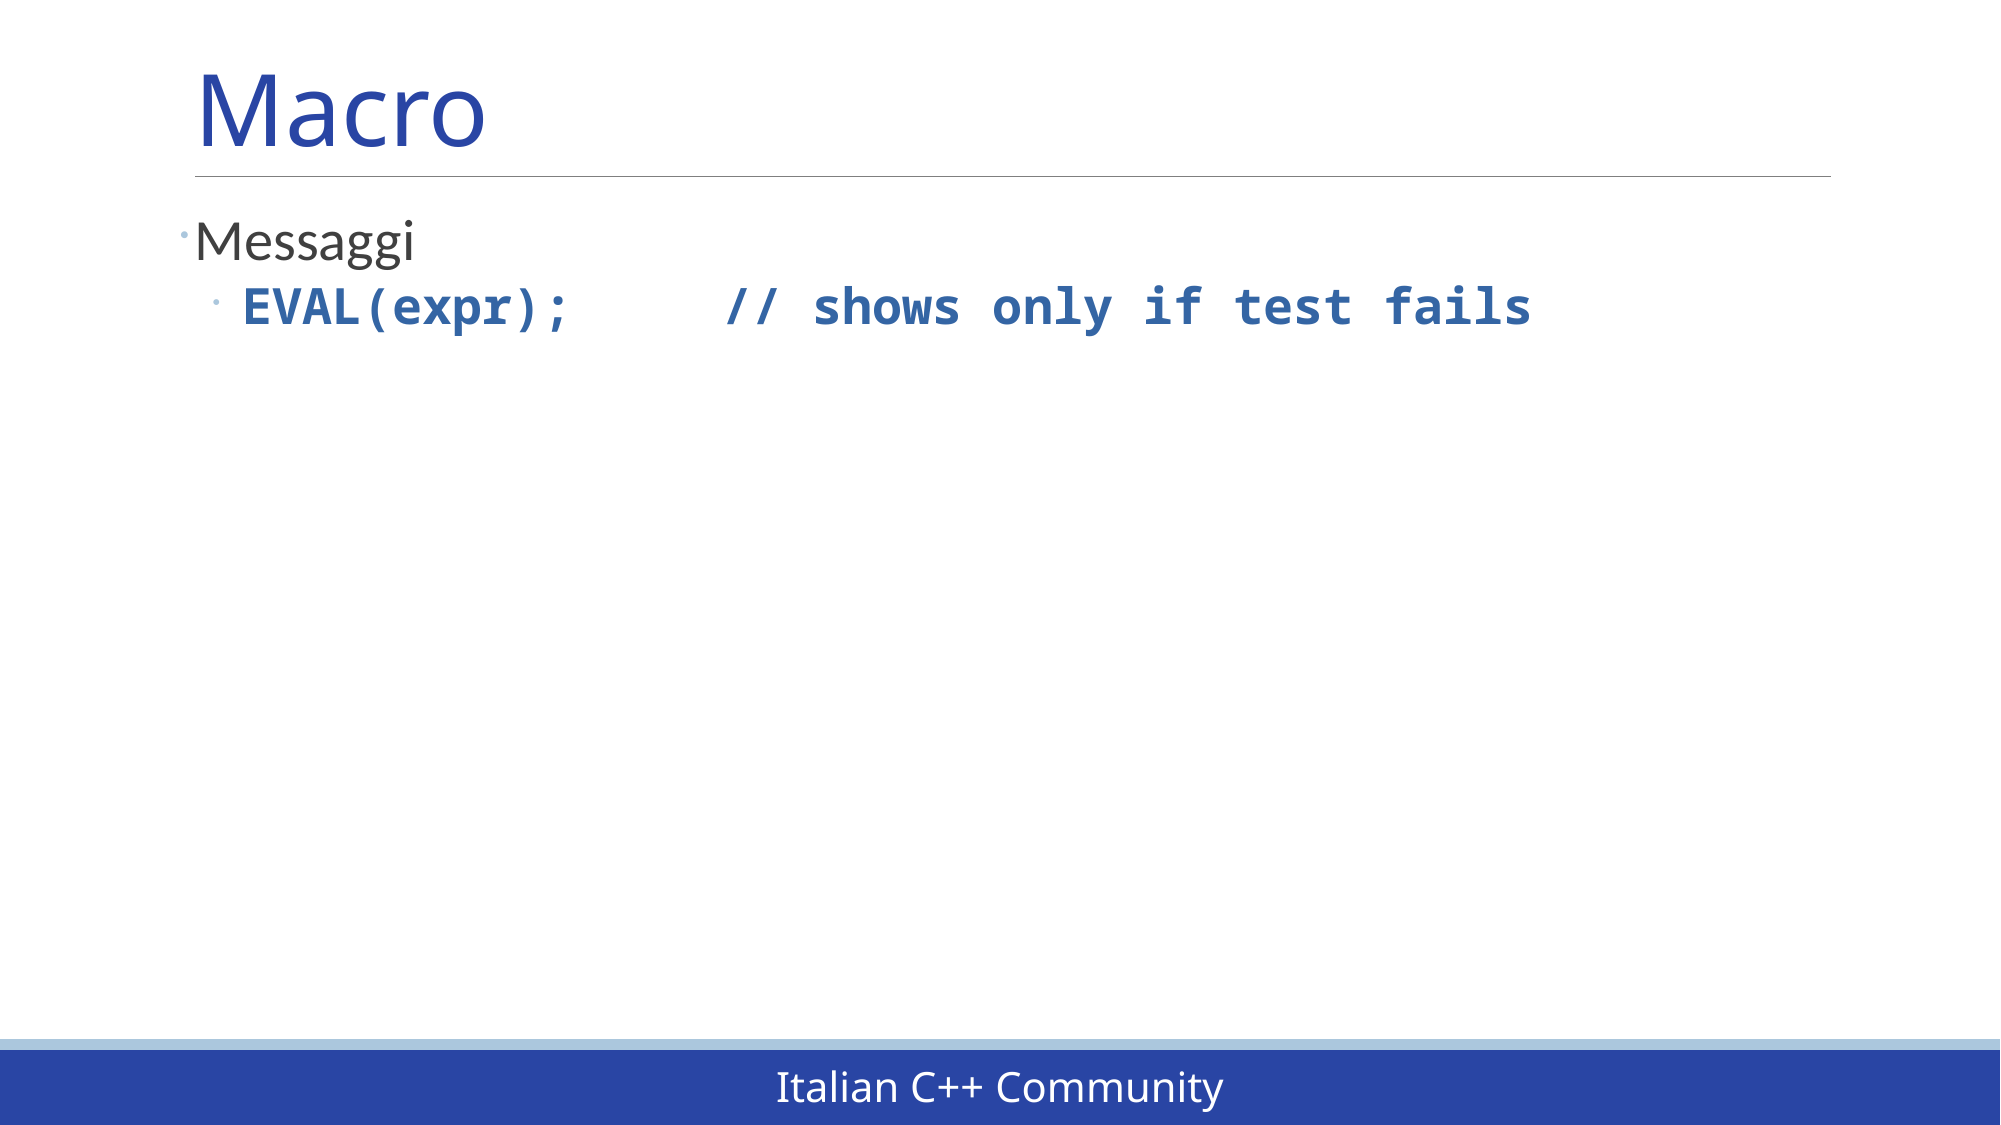

# Macro
Messaggi
EVAL(expr); // shows only if test fails